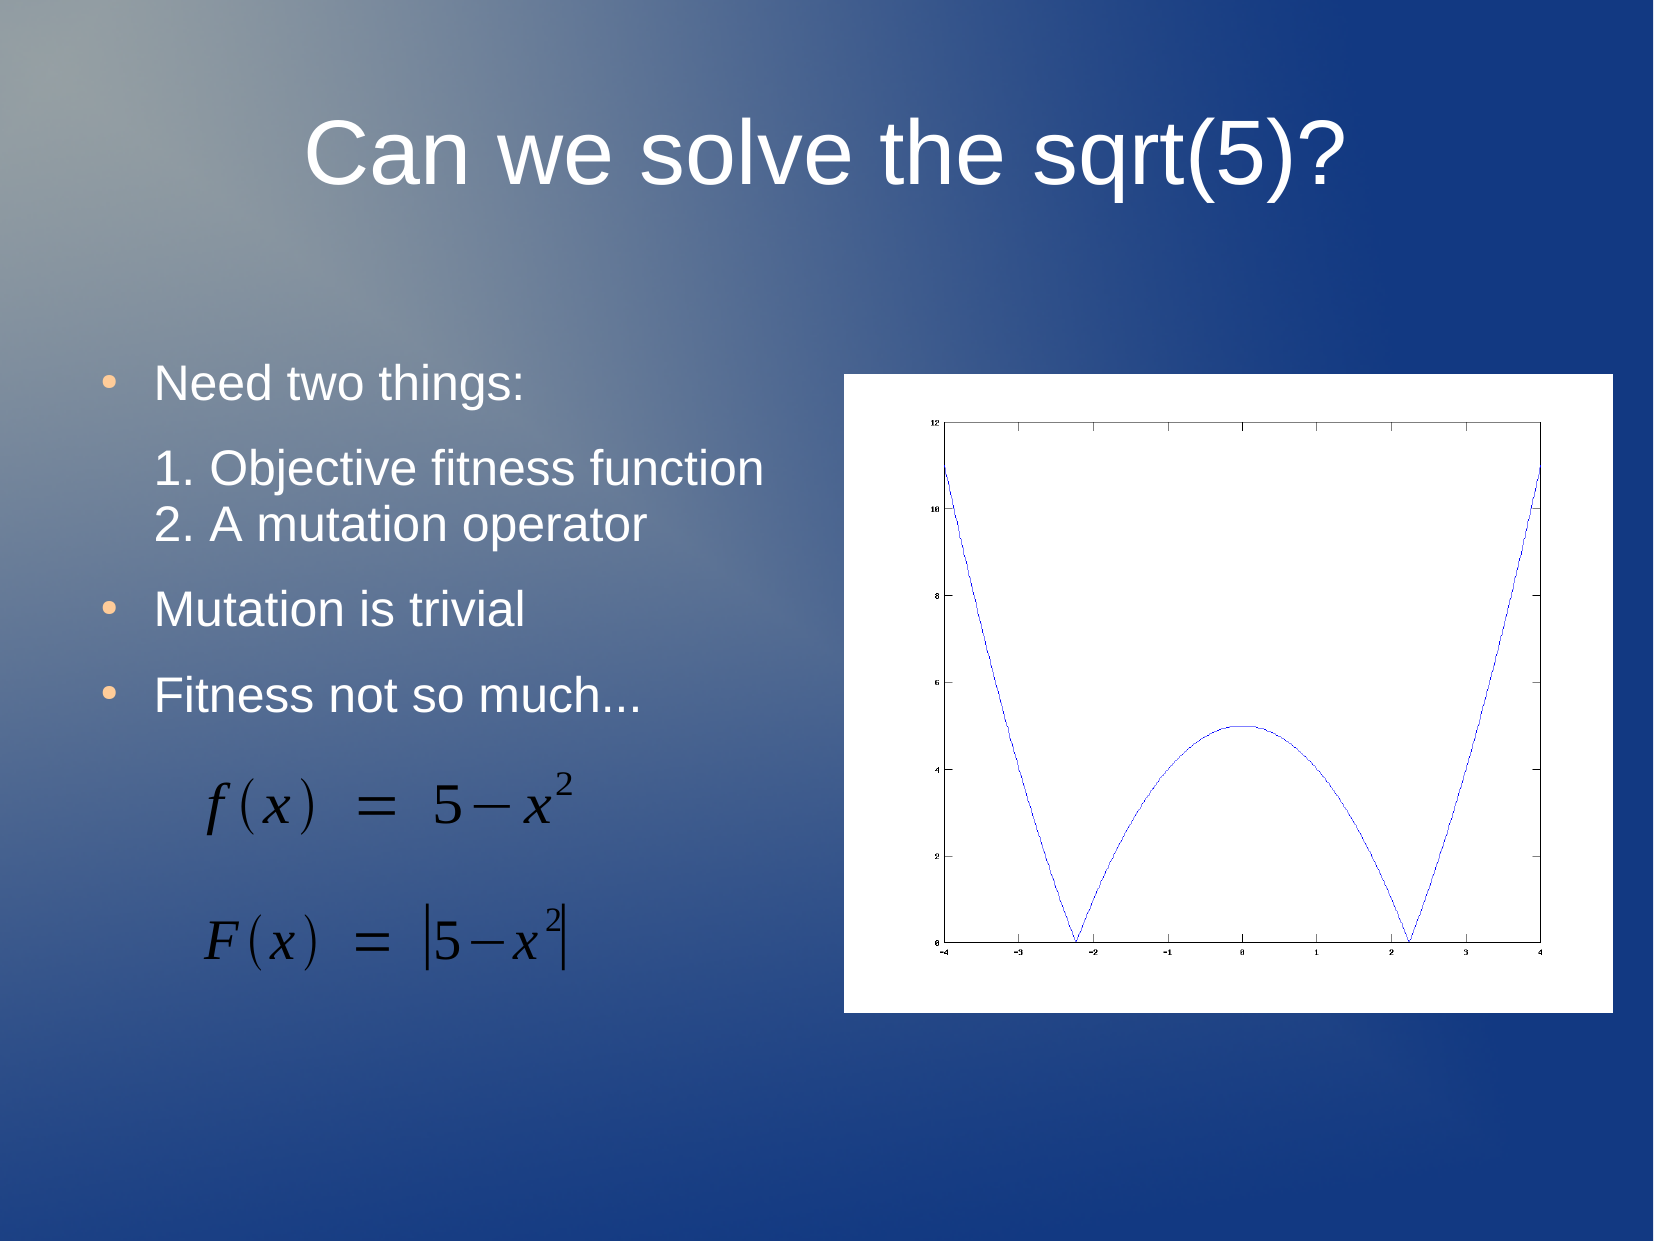

# Can we solve the sqrt(5)?
Need two things:
1. Objective fitness function
2. A mutation operator
Mutation is trivial
Fitness not so much...